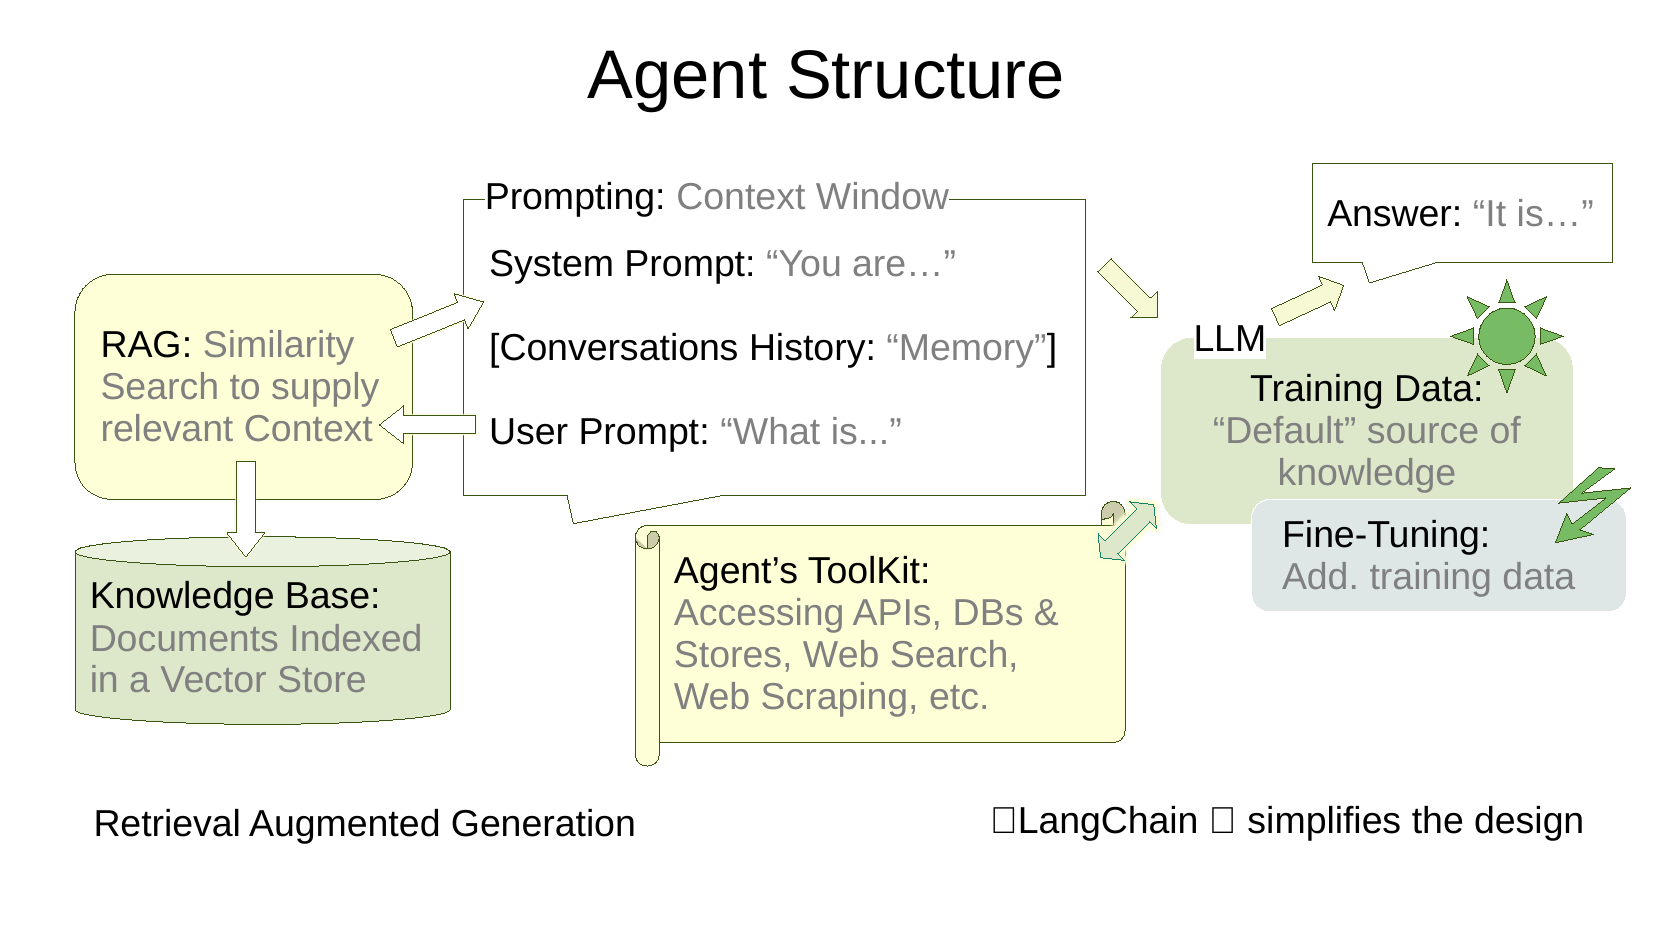

# Agent Structure
Answer: “It is…”
Prompting: Context Window
 System Prompt: “You are…”
 [Conversations History: “Memory”]
 User Prompt: “What is...”
RAG: Similarity Search to supply relevant Context
LLM
Training Data: “Default” source of knowledge
 Fine-Tuning:
 Add. training data
Agent’s ToolKit:
Accessing APIs, DBs & Stores, Web Search, Web Scraping, etc.
Knowledge Base: Documents Indexed in a Vector Store
🦜LangChain 🔗 simplifies the design
Retrieval Augmented Generation